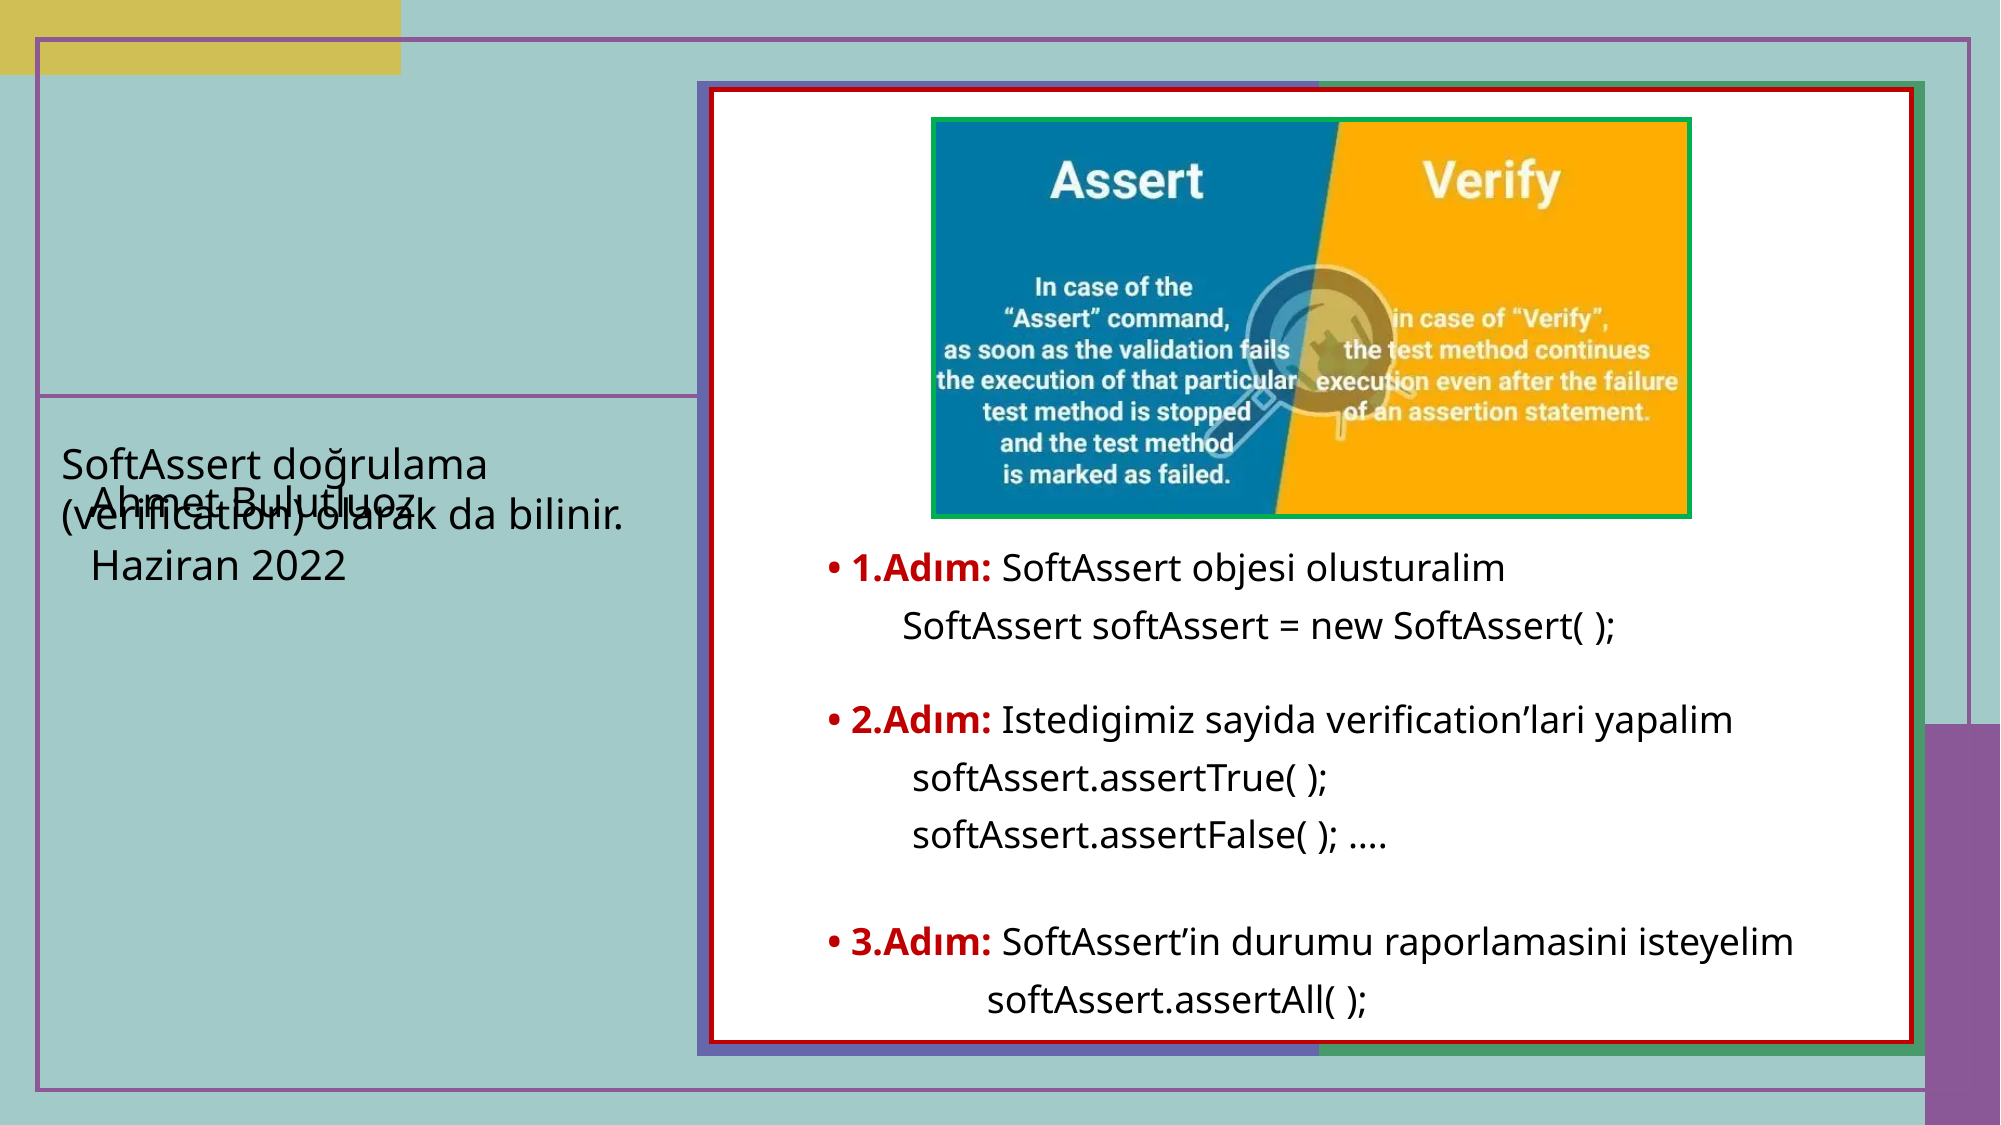

# Soft Assert
SoftAssert doğrulama (verification) olarak da bilinir.
Ahmet Bulutluoz Haziran 2022
• 1.Adım: SoftAssert objesi olusturalim
	SoftAssert softAssert = new SoftAssert( );
• 2.Adım: Istedigimiz sayida verification’lari yapalim
	 softAssert.assertTrue( );
	 softAssert.assertFalse( ); ….
• 3.Adım: SoftAssert’in durumu raporlamasini isteyelim
		softAssert.assertAll( );